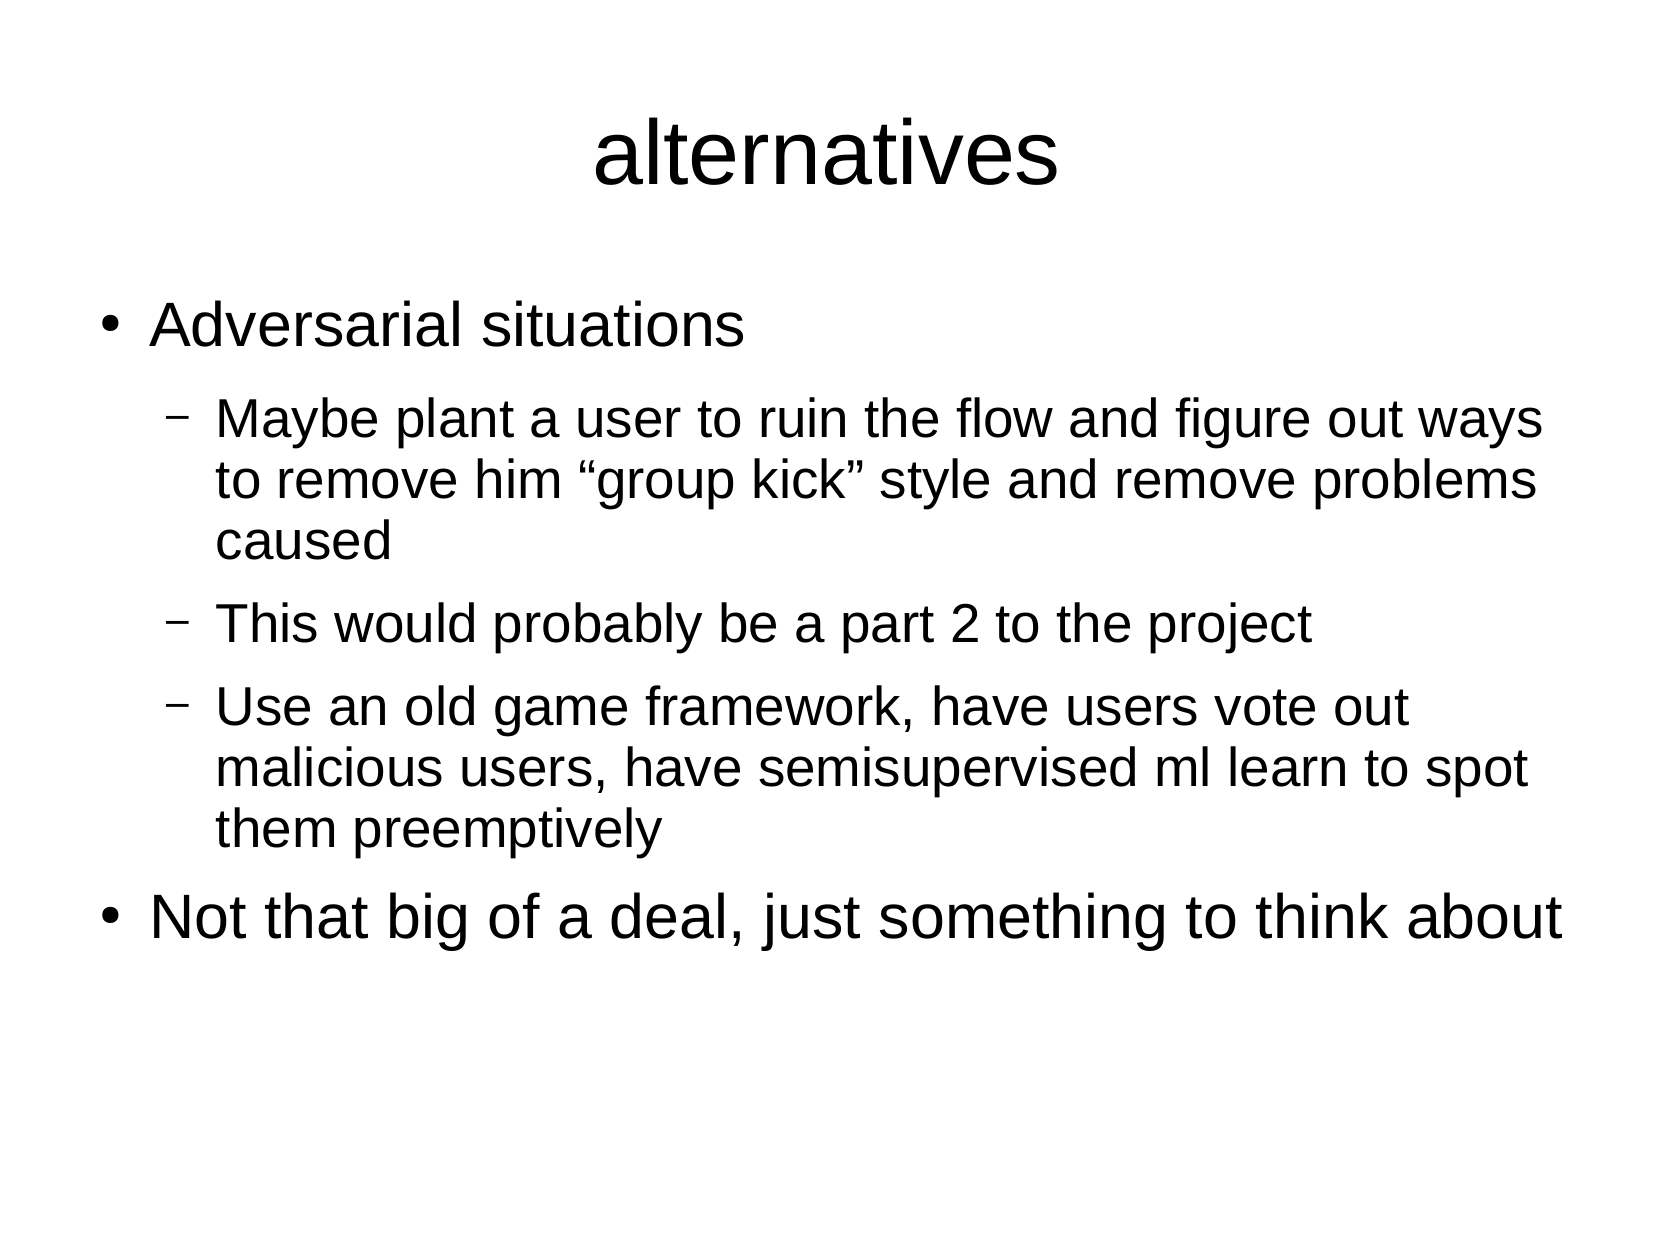

# alternatives
Adversarial situations
Maybe plant a user to ruin the flow and figure out ways to remove him “group kick” style and remove problems caused
This would probably be a part 2 to the project
Use an old game framework, have users vote out malicious users, have semisupervised ml learn to spot them preemptively
Not that big of a deal, just something to think about